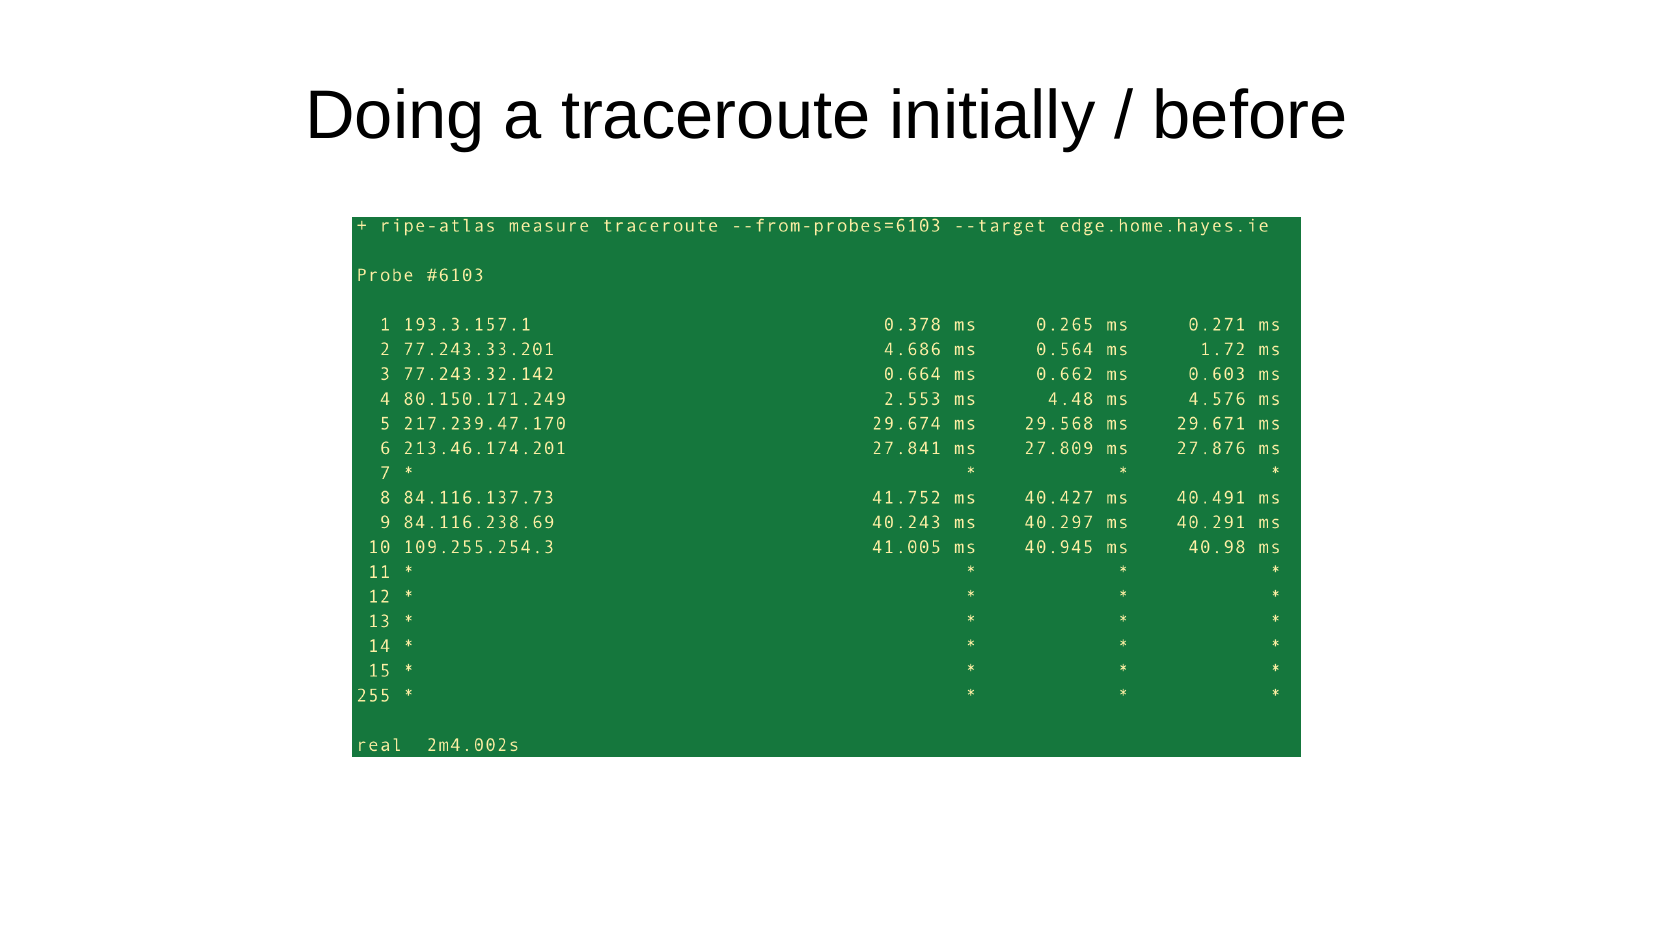

# Doing a traceroute initially / before